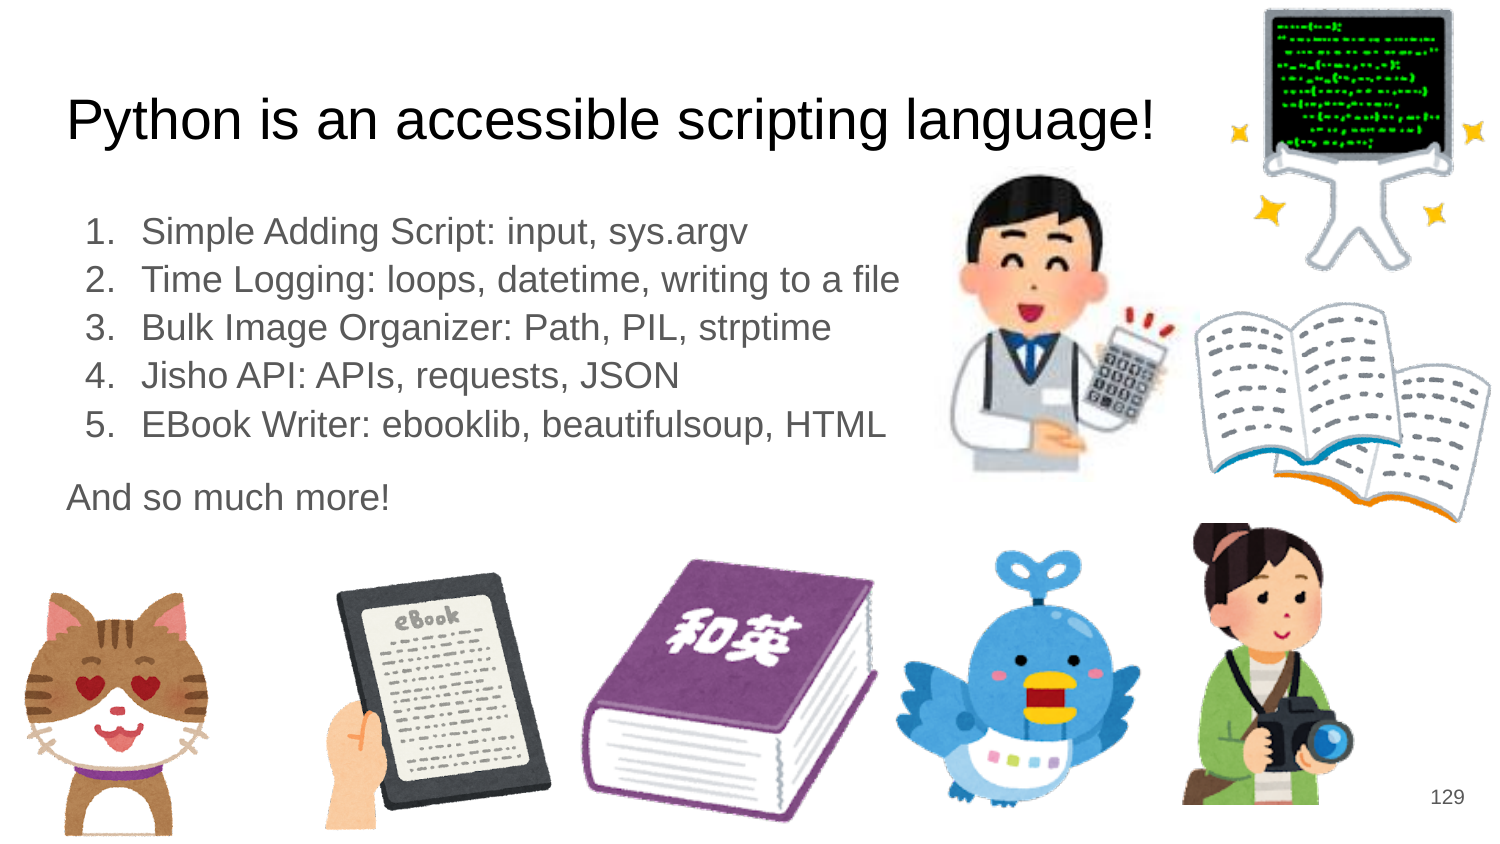

Python is an accessible scripting language!
# Simple Adding Script: input, sys.argv
Time Logging: loops, datetime, writing to a file
Bulk Image Organizer: Path, PIL, strptime
Jisho API: APIs, requests, JSON
EBook Writer: ebooklib, beautifulsoup, HTML
And so much more!